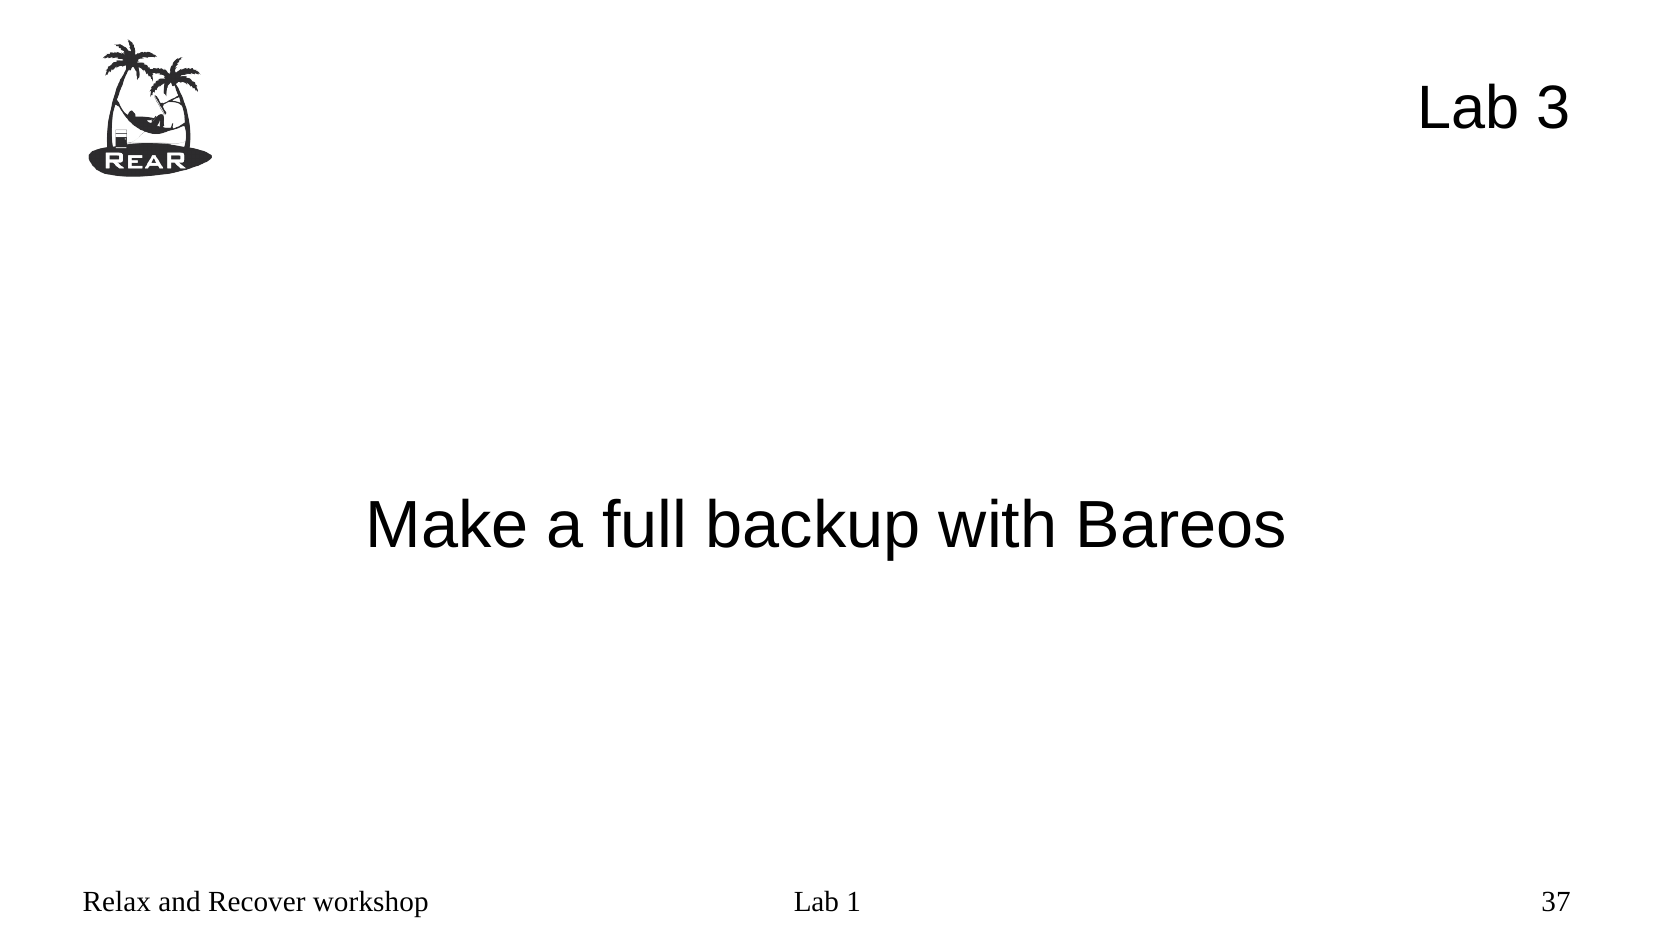

# Lab 3
Make a full backup with Bareos
Relax and Recover workshop
Lab 1
37